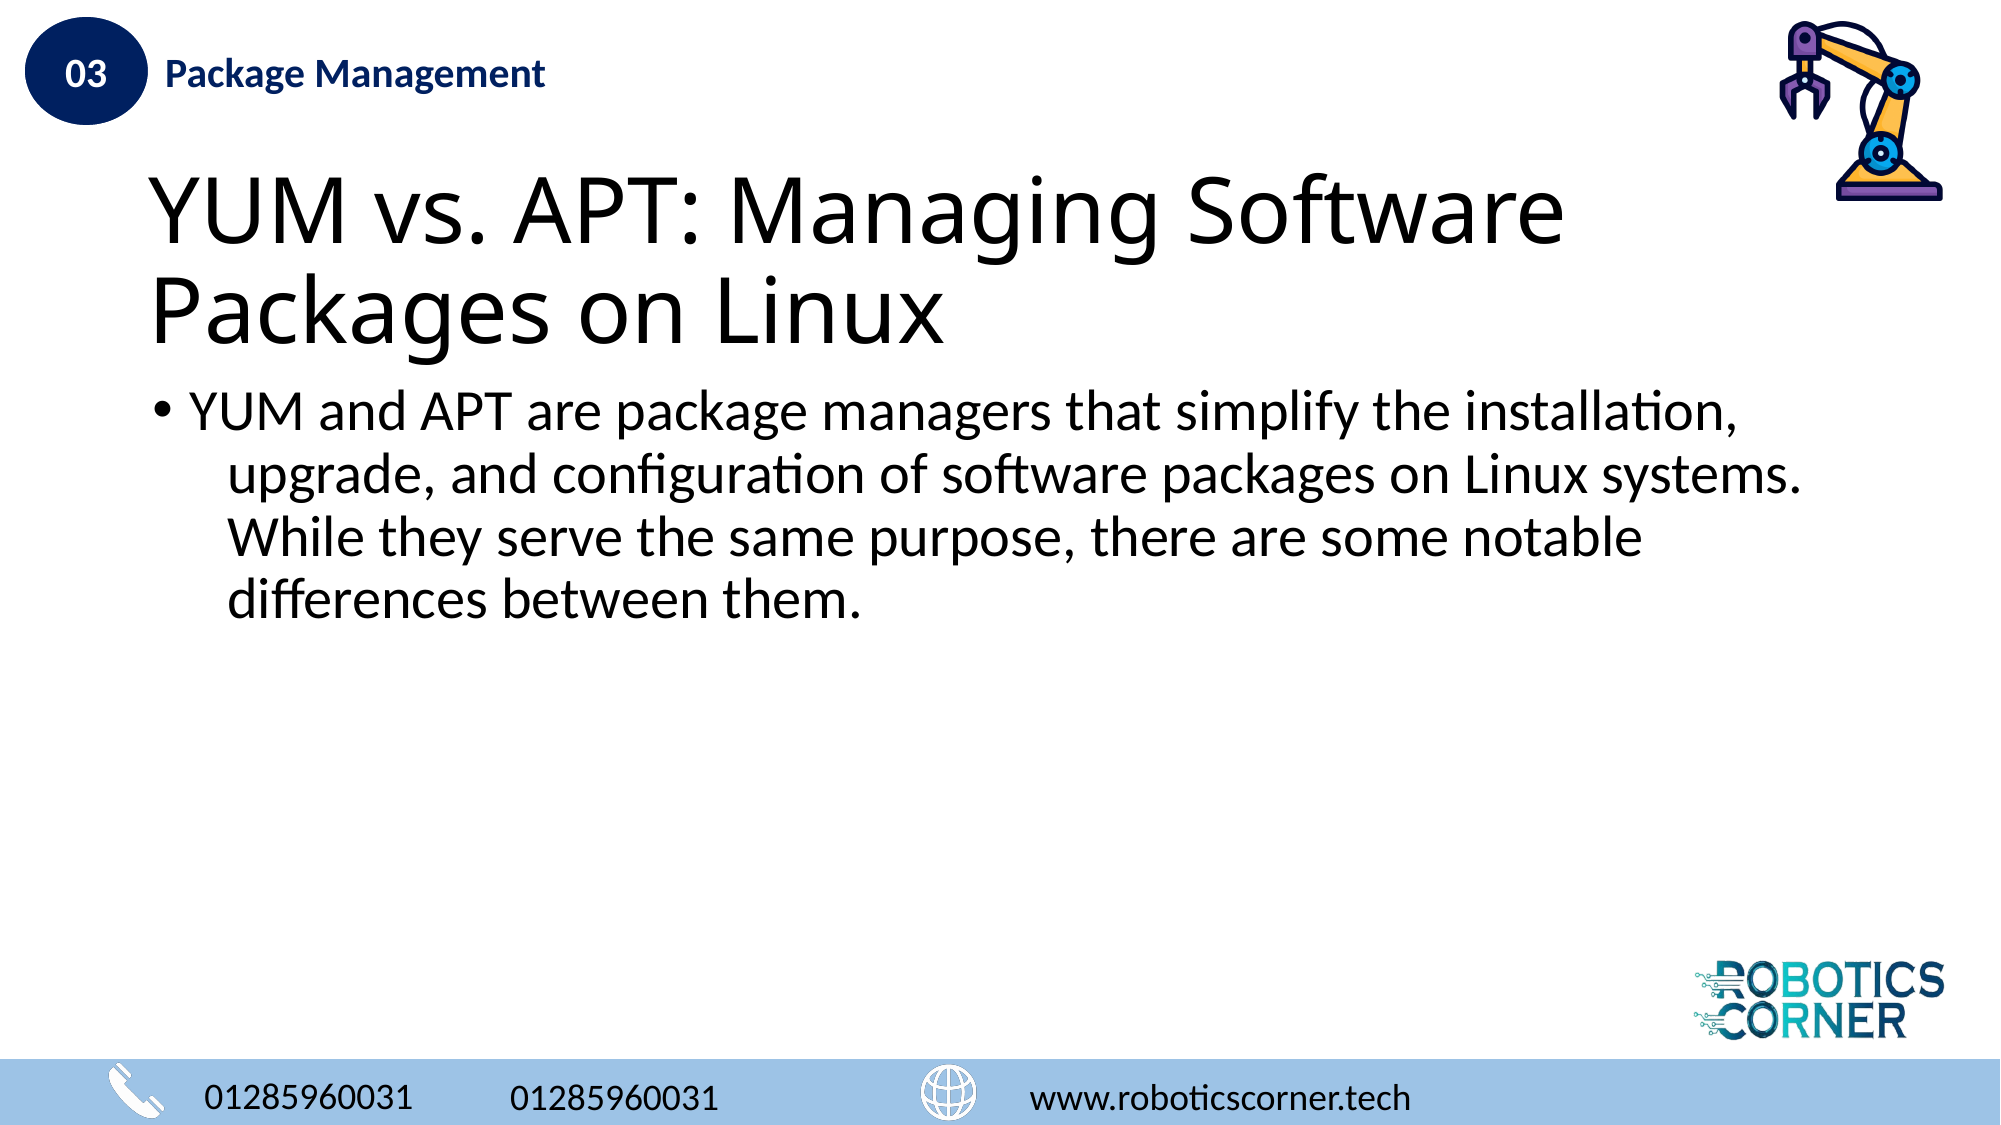

03
Package Management
# YUM vs. APT: Managing Software Packages on Linux
YUM and APT are package managers that simplify the installation, upgrade, and configuration of software packages on Linux systems. While they serve the same purpose, there are some notable differences between them.
01285960031
01285960031
www.roboticscorner.tech